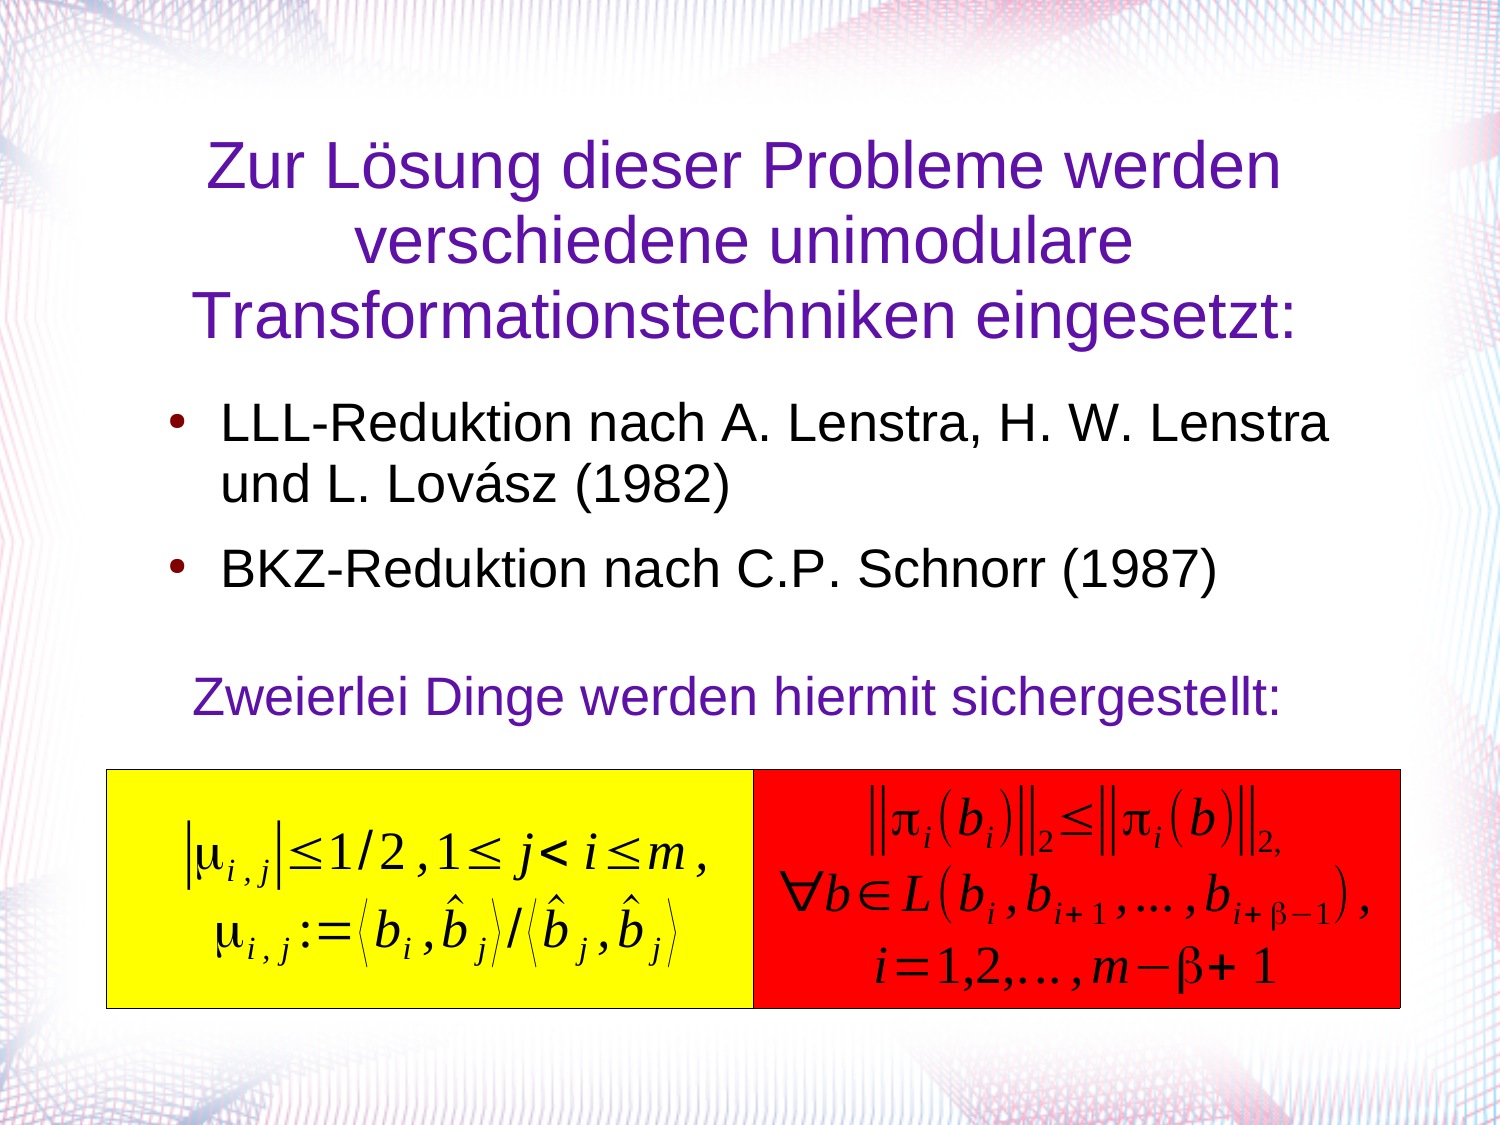

# Zur Lösung dieser Probleme werden verschiedene unimodulare Transformationstechniken eingesetzt:
LLL-Reduktion nach A. Lenstra, H. W. Lenstra und L. Lovász (1982)
BKZ-Reduktion nach C.P. Schnorr (1987)
Zweierlei Dinge werden hiermit sichergestellt:
| | |
| --- | --- |